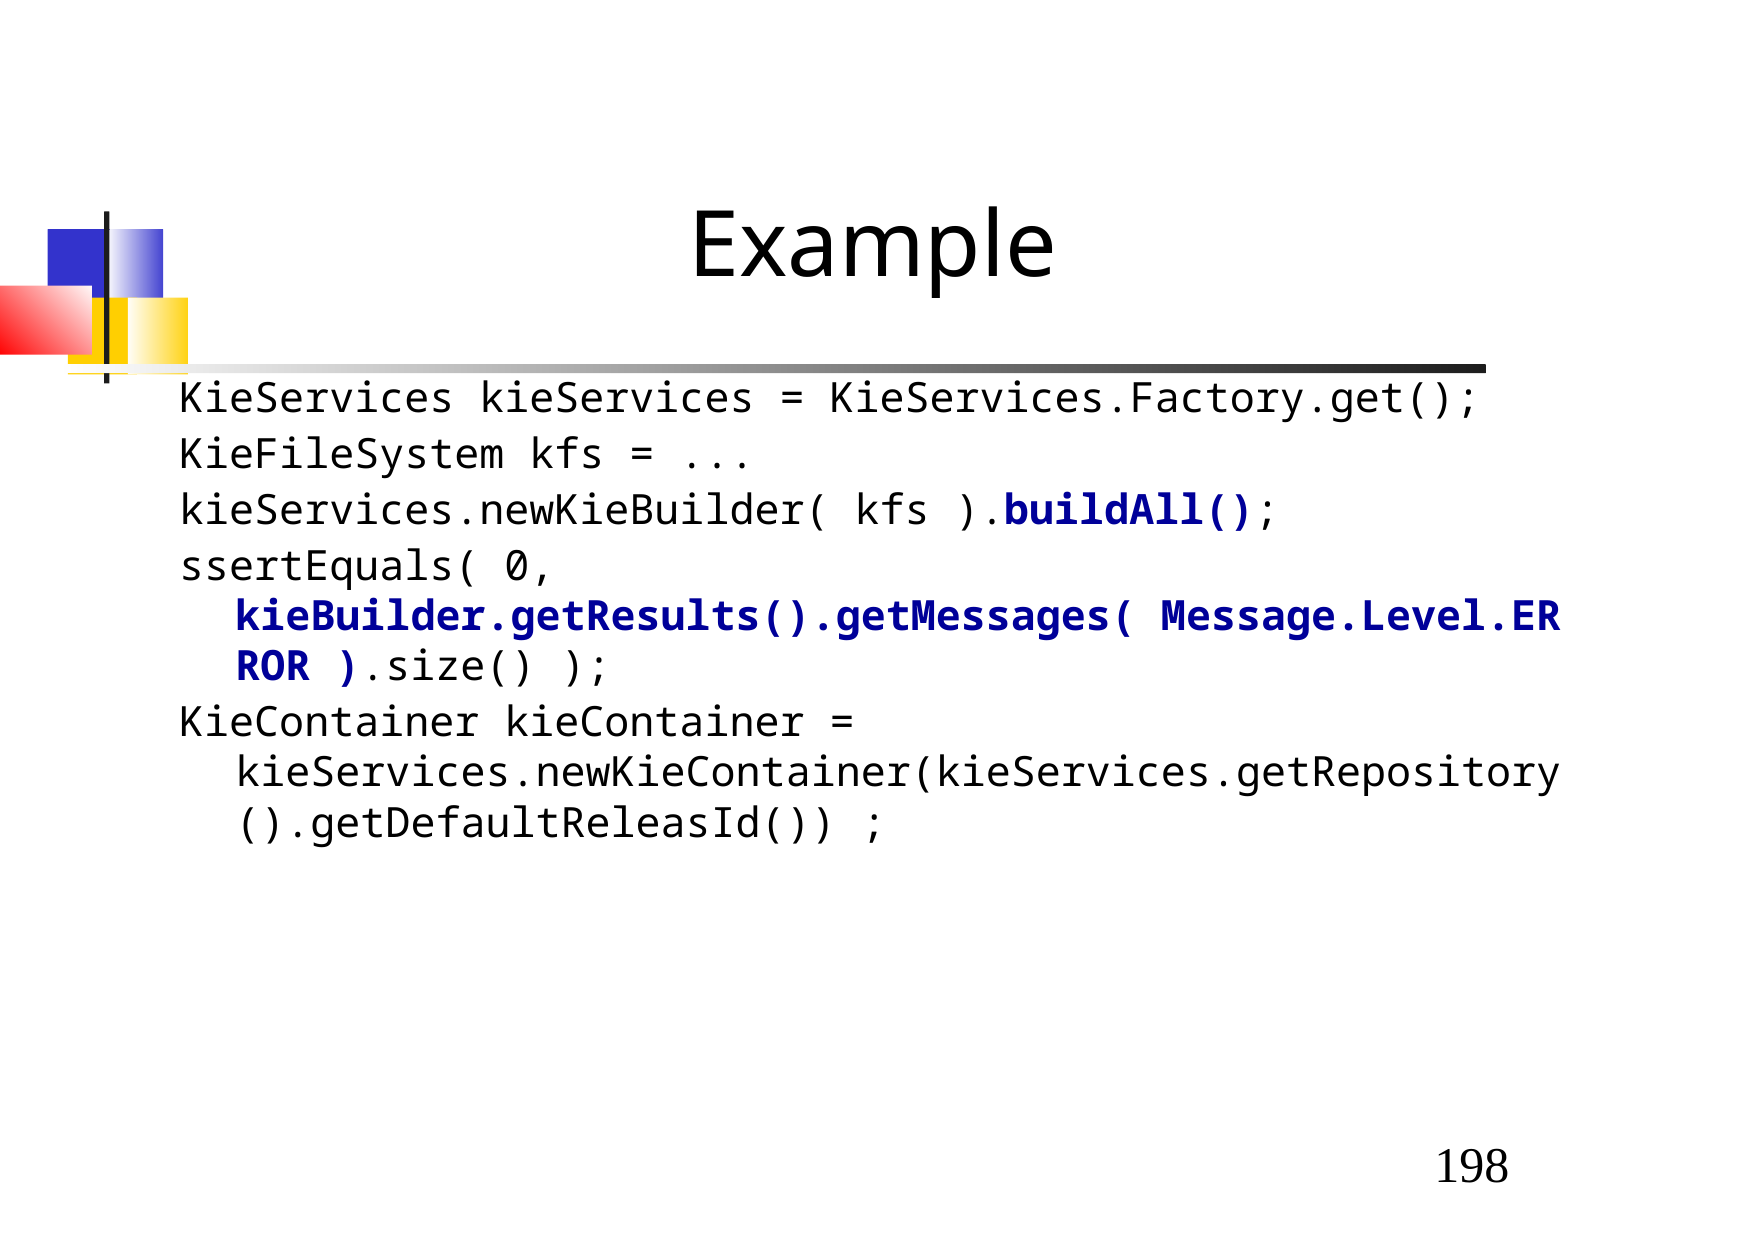

# Example
KieServices kieServices = KieServices.Factory.get();
KieFileSystem kfs = ...
kieServices.newKieBuilder( kfs ).buildAll();
ssertEquals( 0, kieBuilder.getResults().getMessages( Message.Level.ERROR ).size() );
KieContainer kieContainer = kieServices.newKieContainer(kieServices.getRepository().getDefaultReleasId()) ;